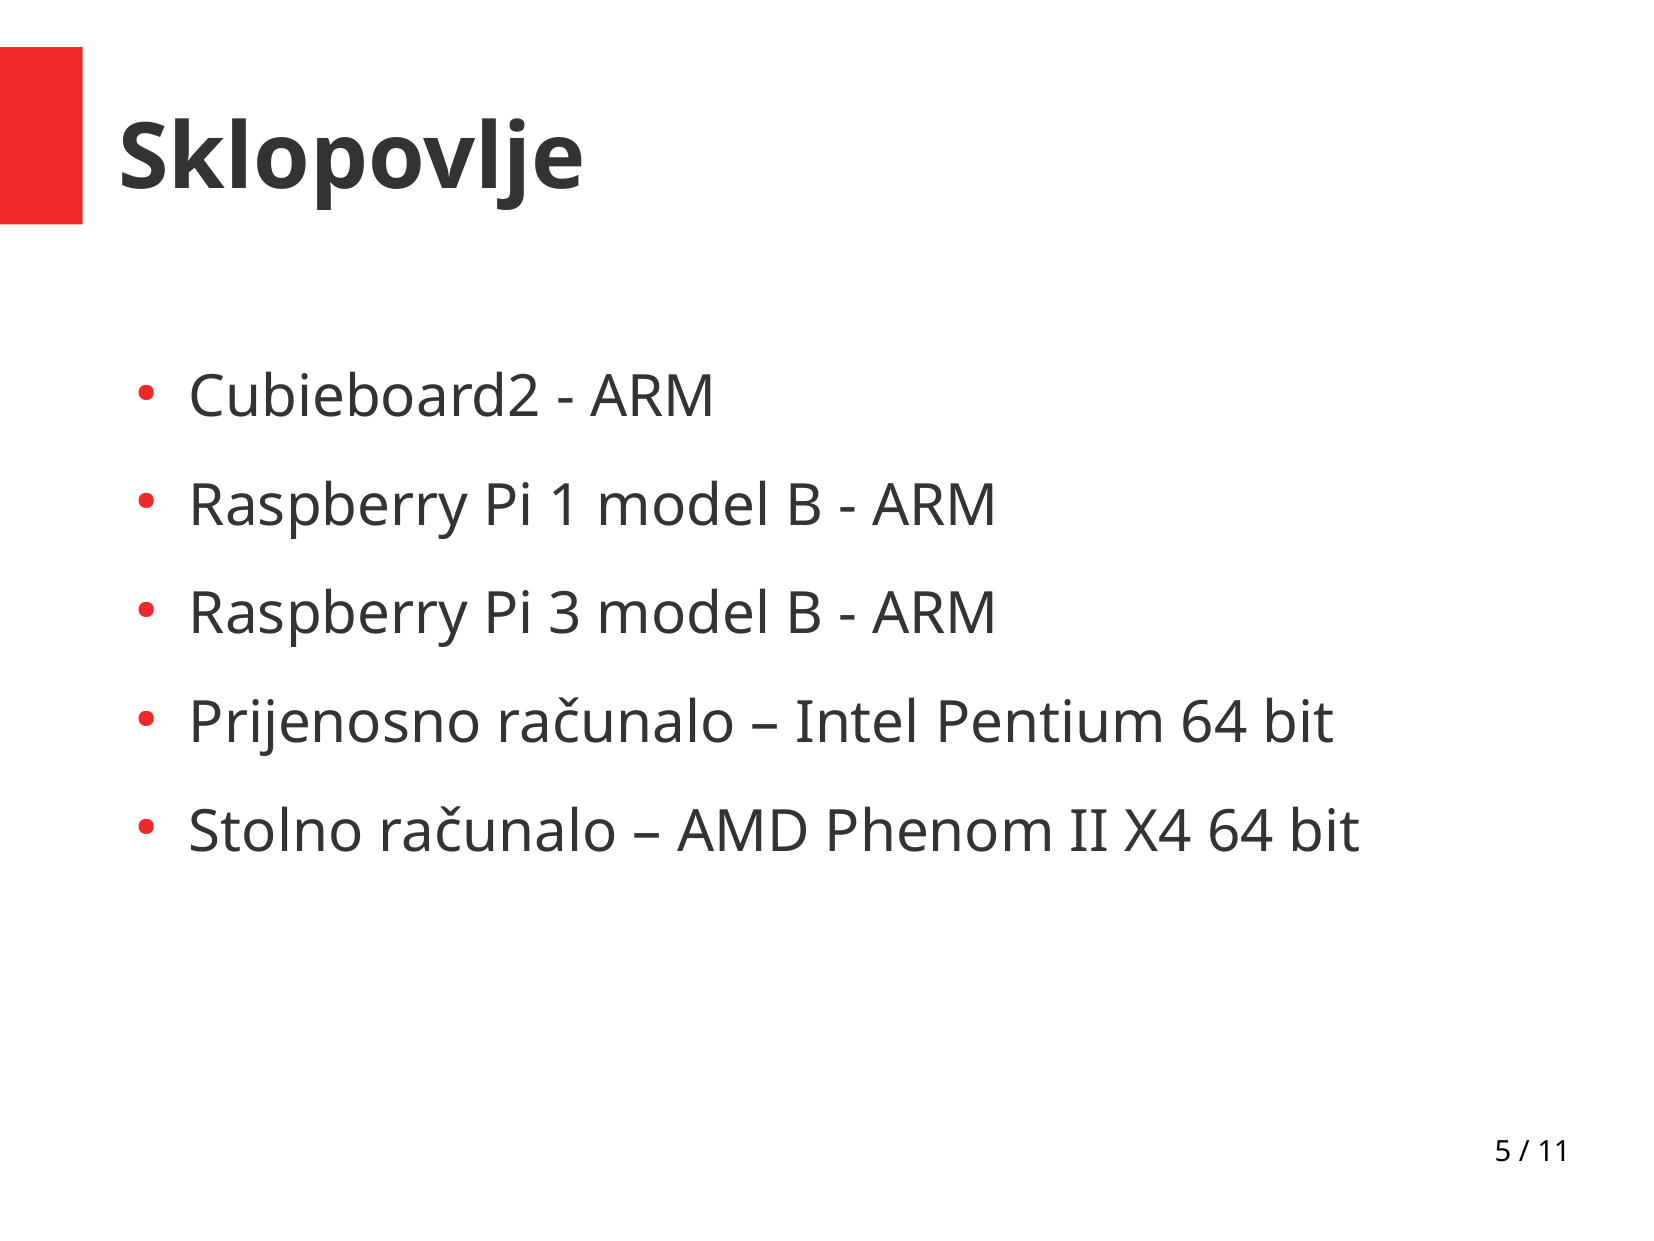

# Sklopovlje
Cubieboard2 - ARM
Raspberry Pi 1 model B - ARM
Raspberry Pi 3 model B - ARM
Prijenosno računalo – Intel Pentium 64 bit
Stolno računalo – AMD Phenom II X4 64 bit
5